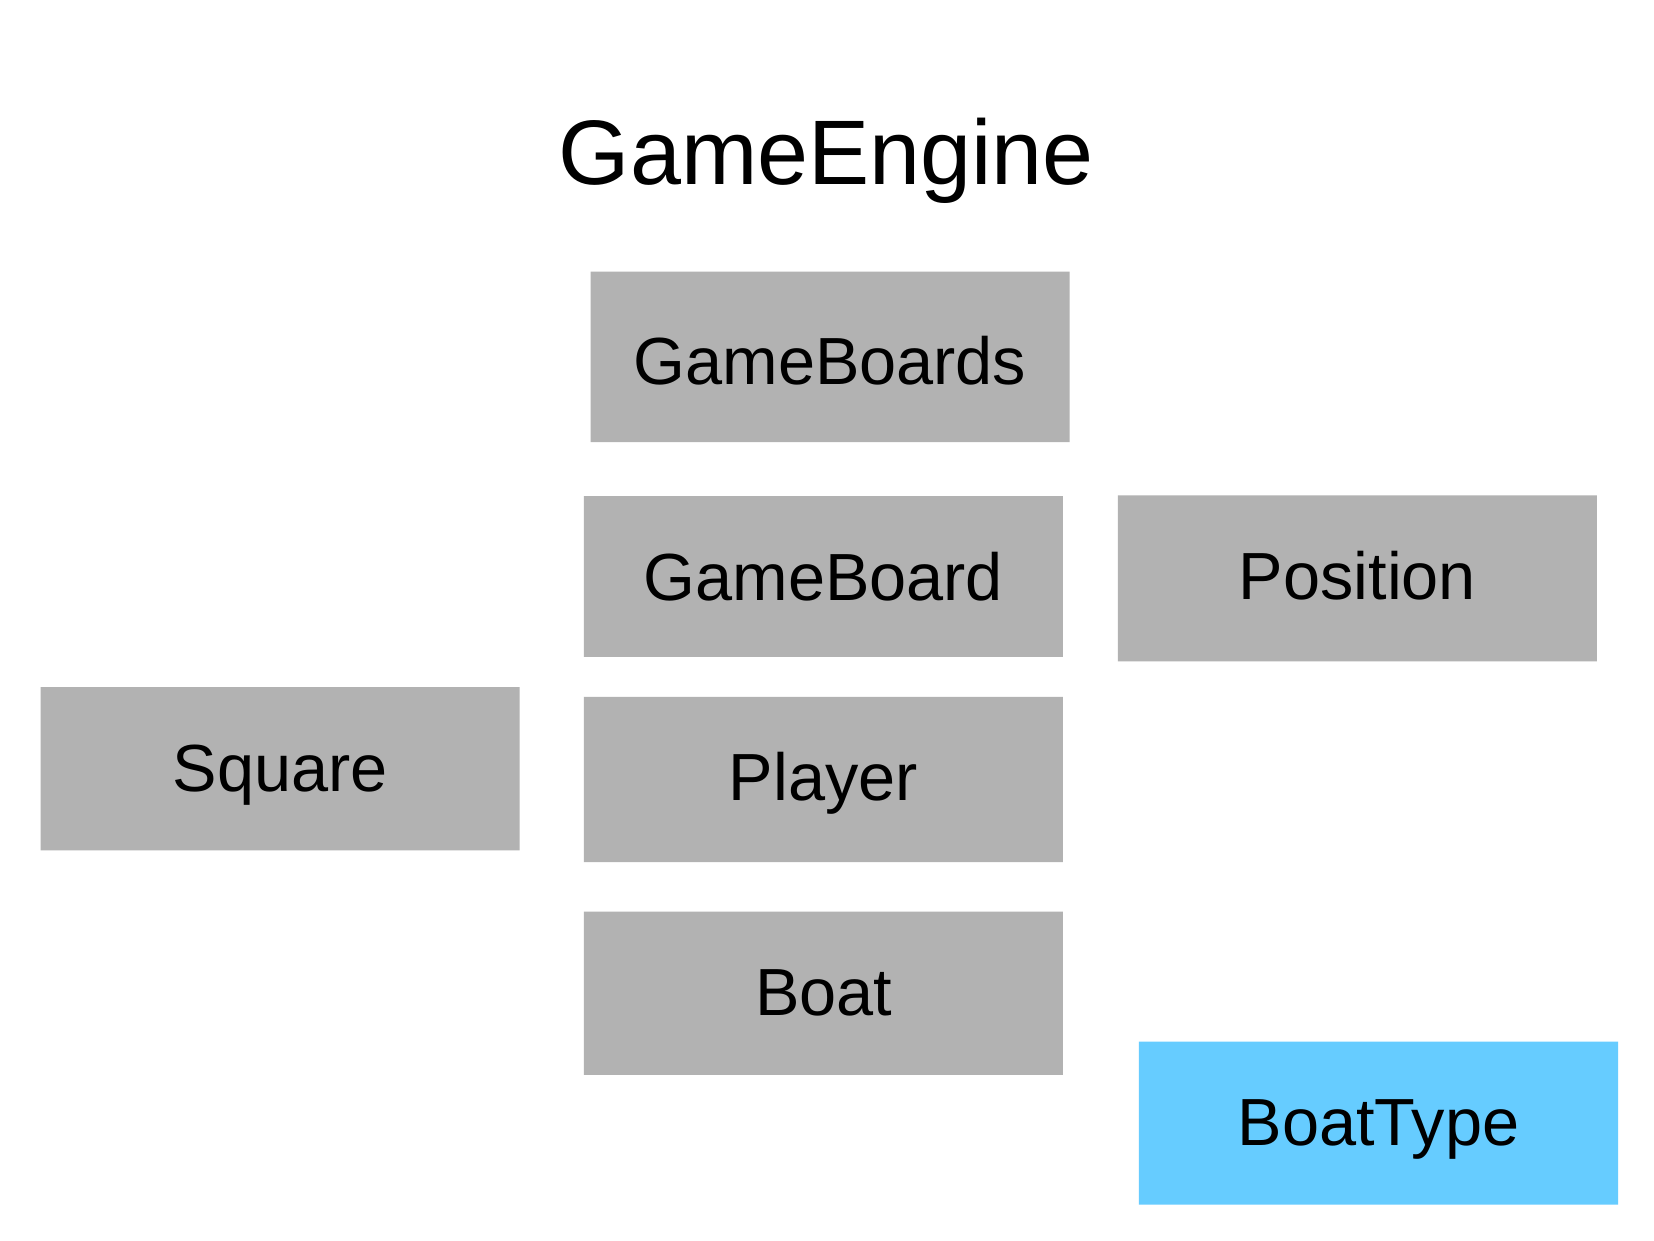

# GameEngine
GameBoards
Position
GameBoard
Square
Player
Boat
BoatType